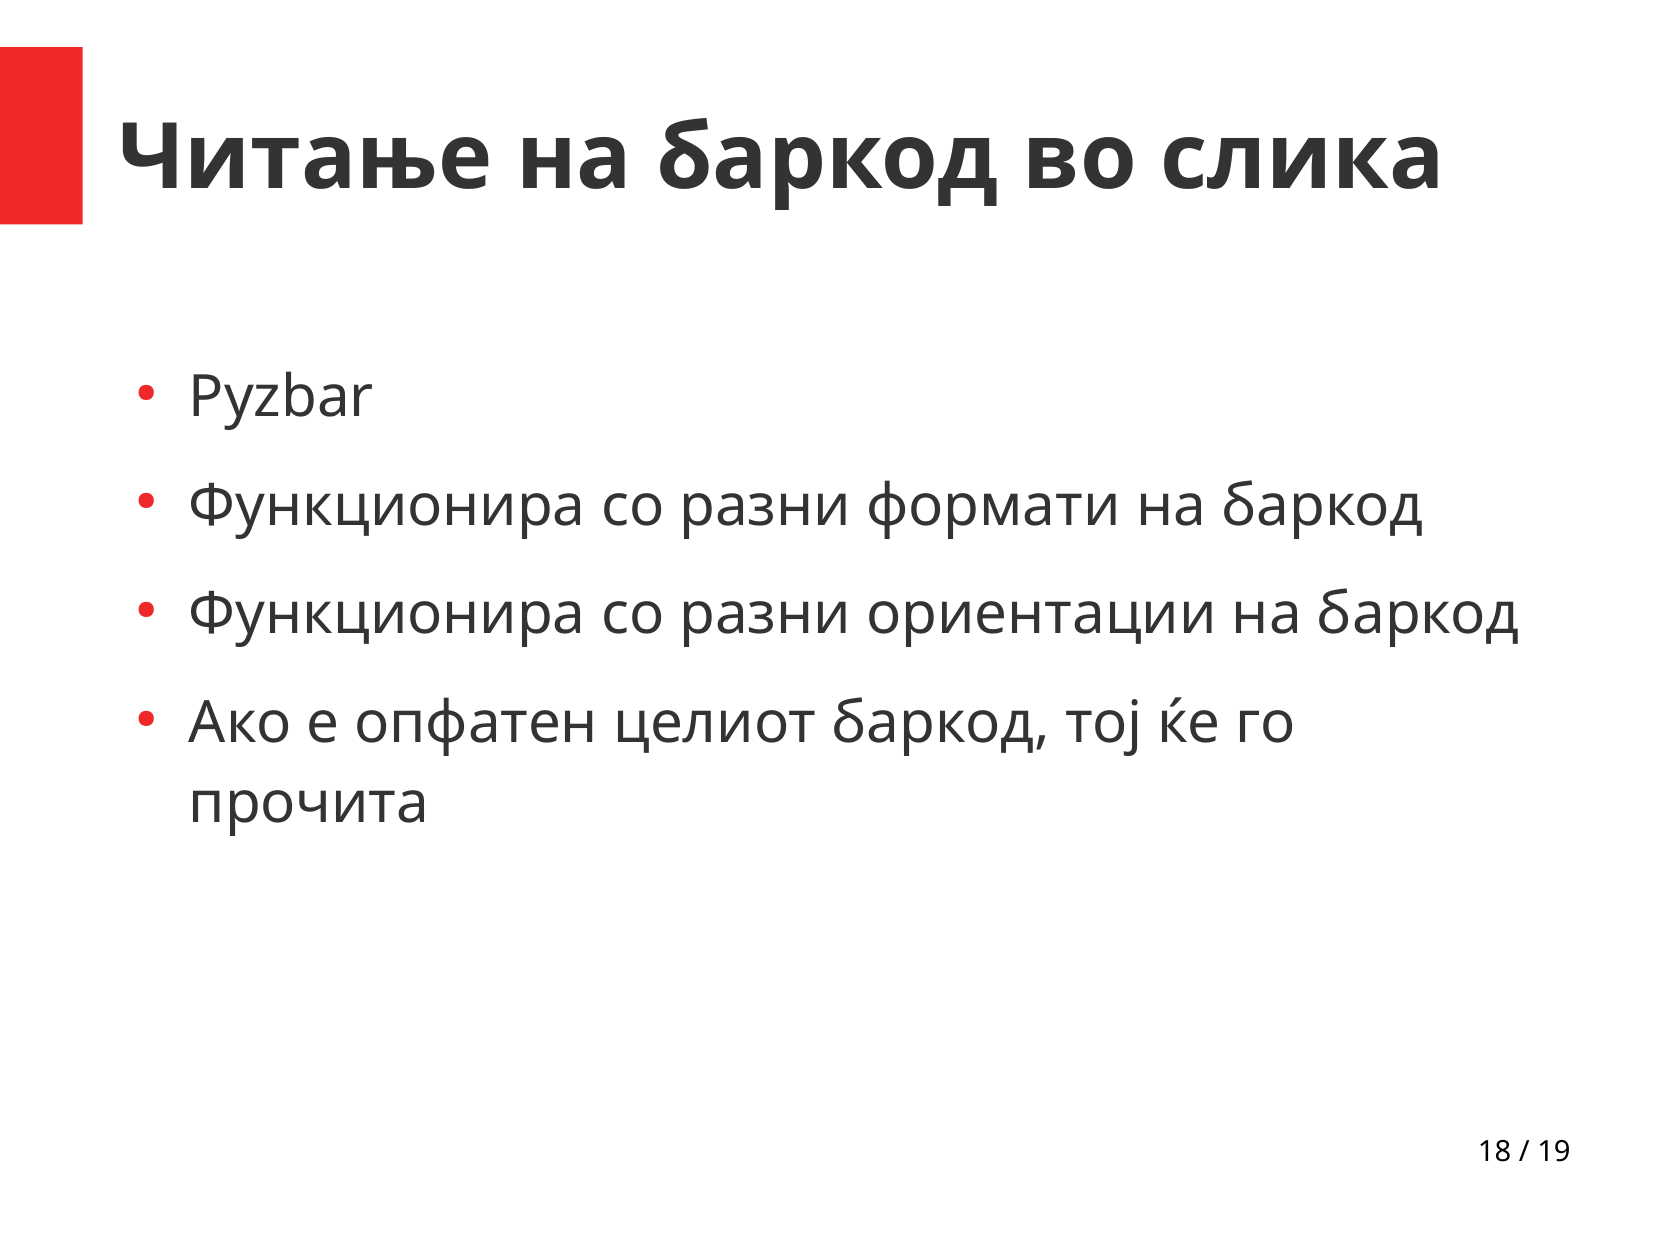

# Читање на баркод во слика
Pyzbar
Функционира со разни формати на баркод
Функционира со разни ориентации на баркод
Ако е опфатен целиот баркод, тој ќе го прочита
18